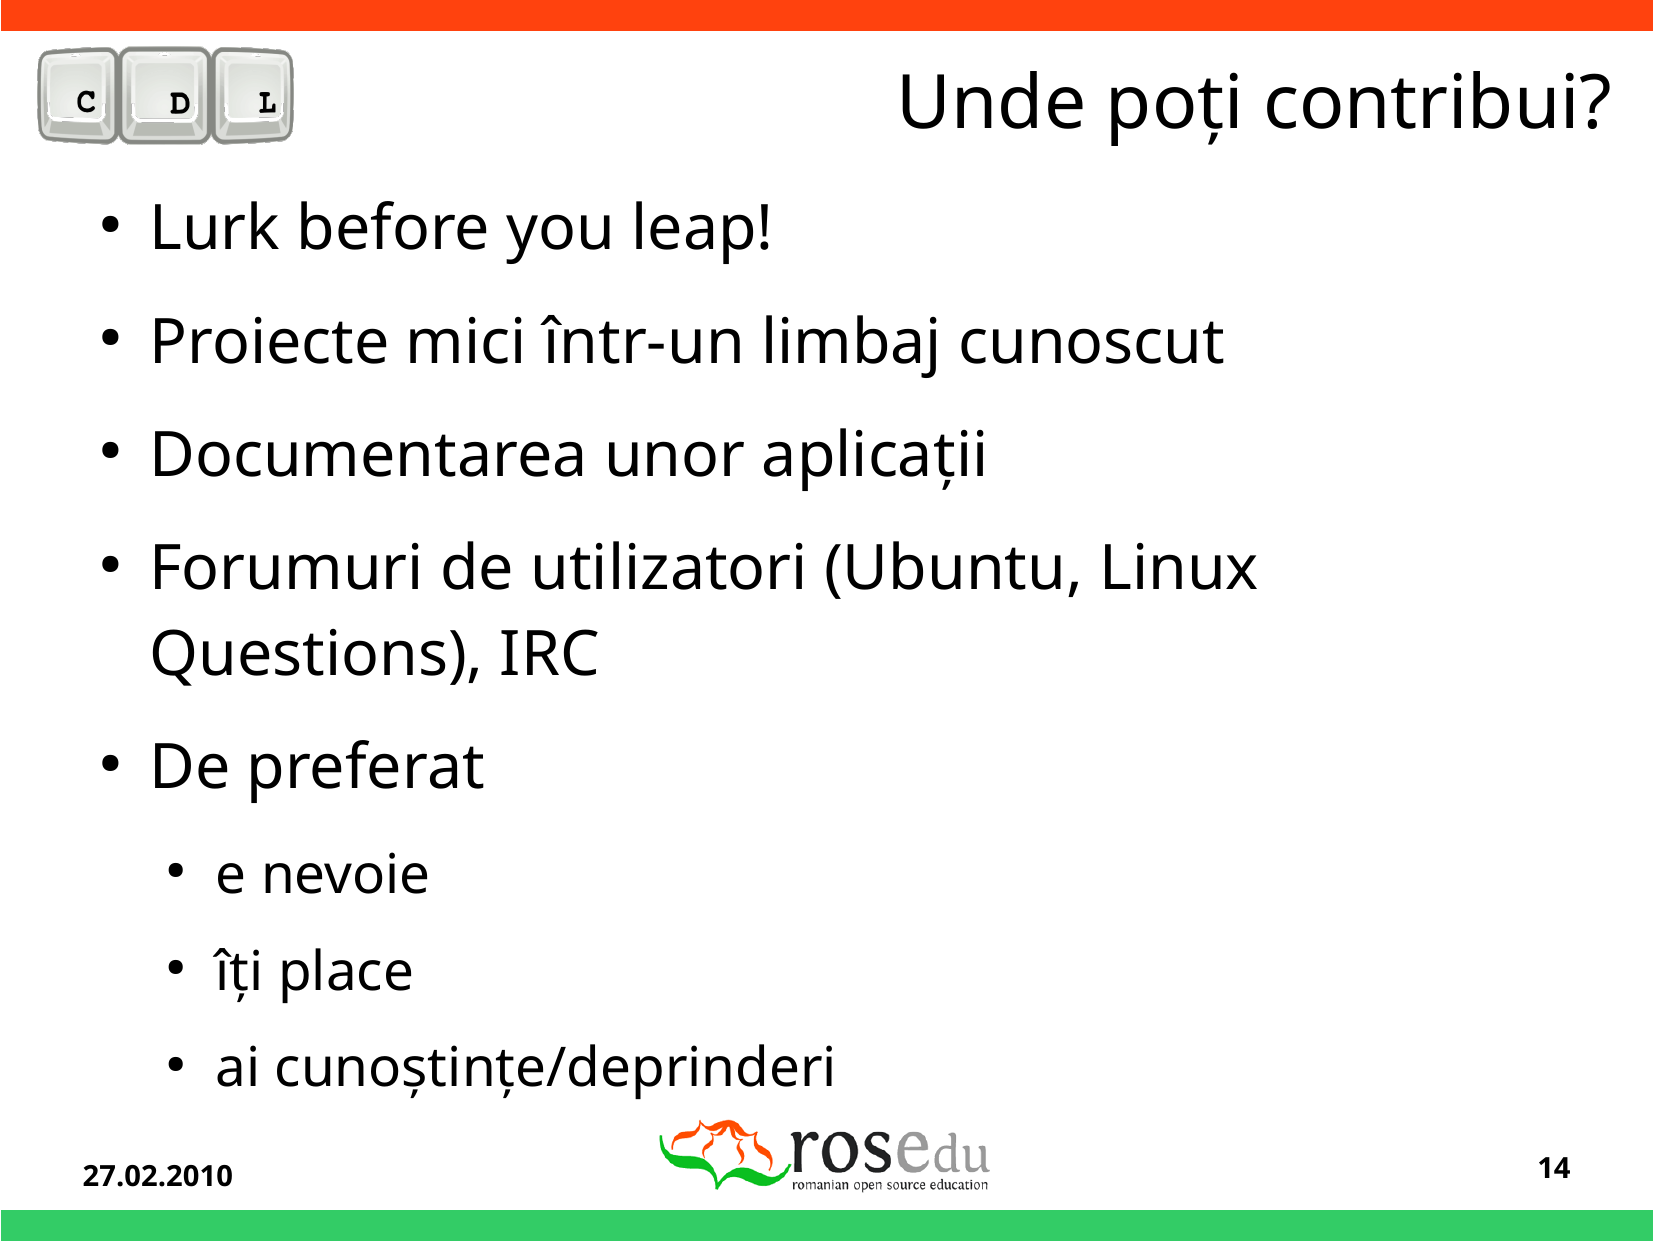

# Unde poți contribui?
Lurk before you leap!
Proiecte mici într-un limbaj cunoscut
Documentarea unor aplicații
Forumuri de utilizatori (Ubuntu, Linux Questions), IRC
De preferat
e nevoie
îți place
ai cunoștințe/deprinderi
14
27.02.2010